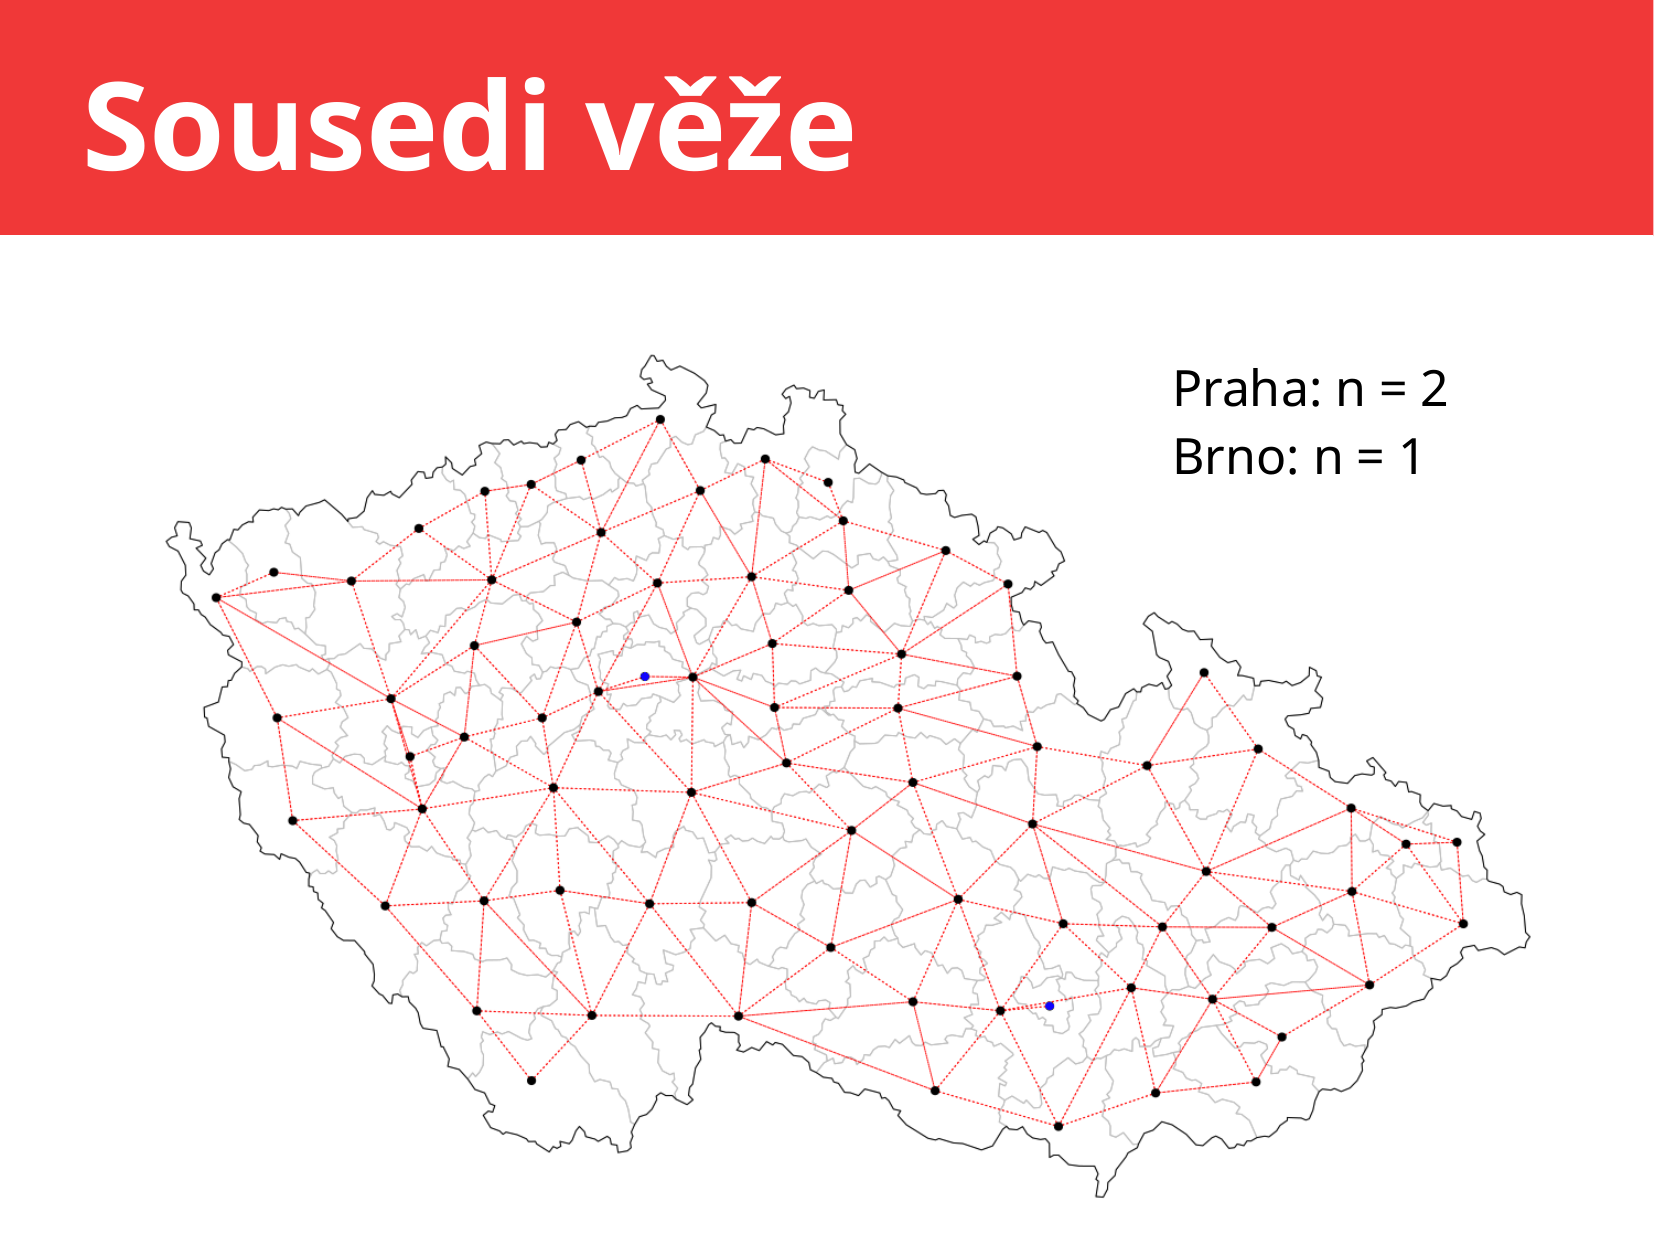

# Sousedi věže
Praha: n = 2
Brno: n = 1